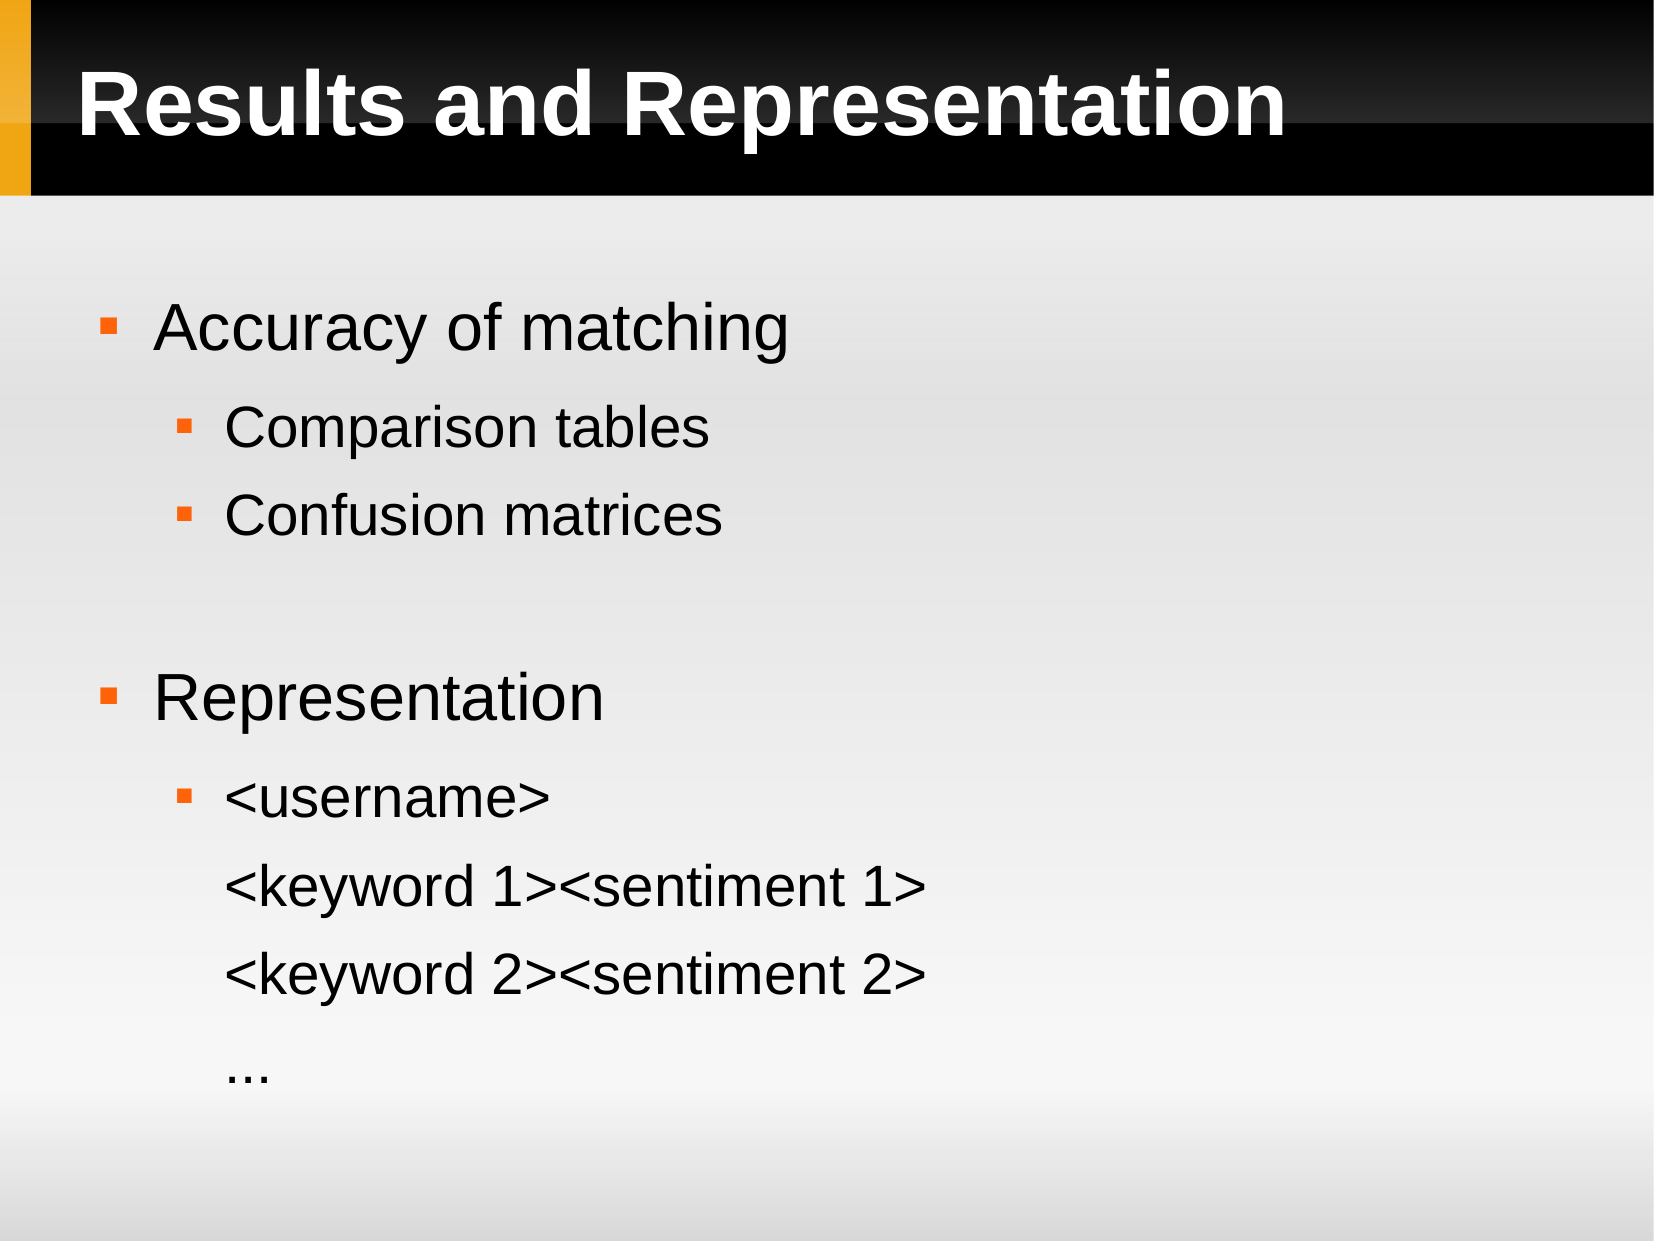

# Results and Representation
Accuracy of matching
Comparison tables
Confusion matrices
Representation
<username>
<keyword 1><sentiment 1>
<keyword 2><sentiment 2>
...